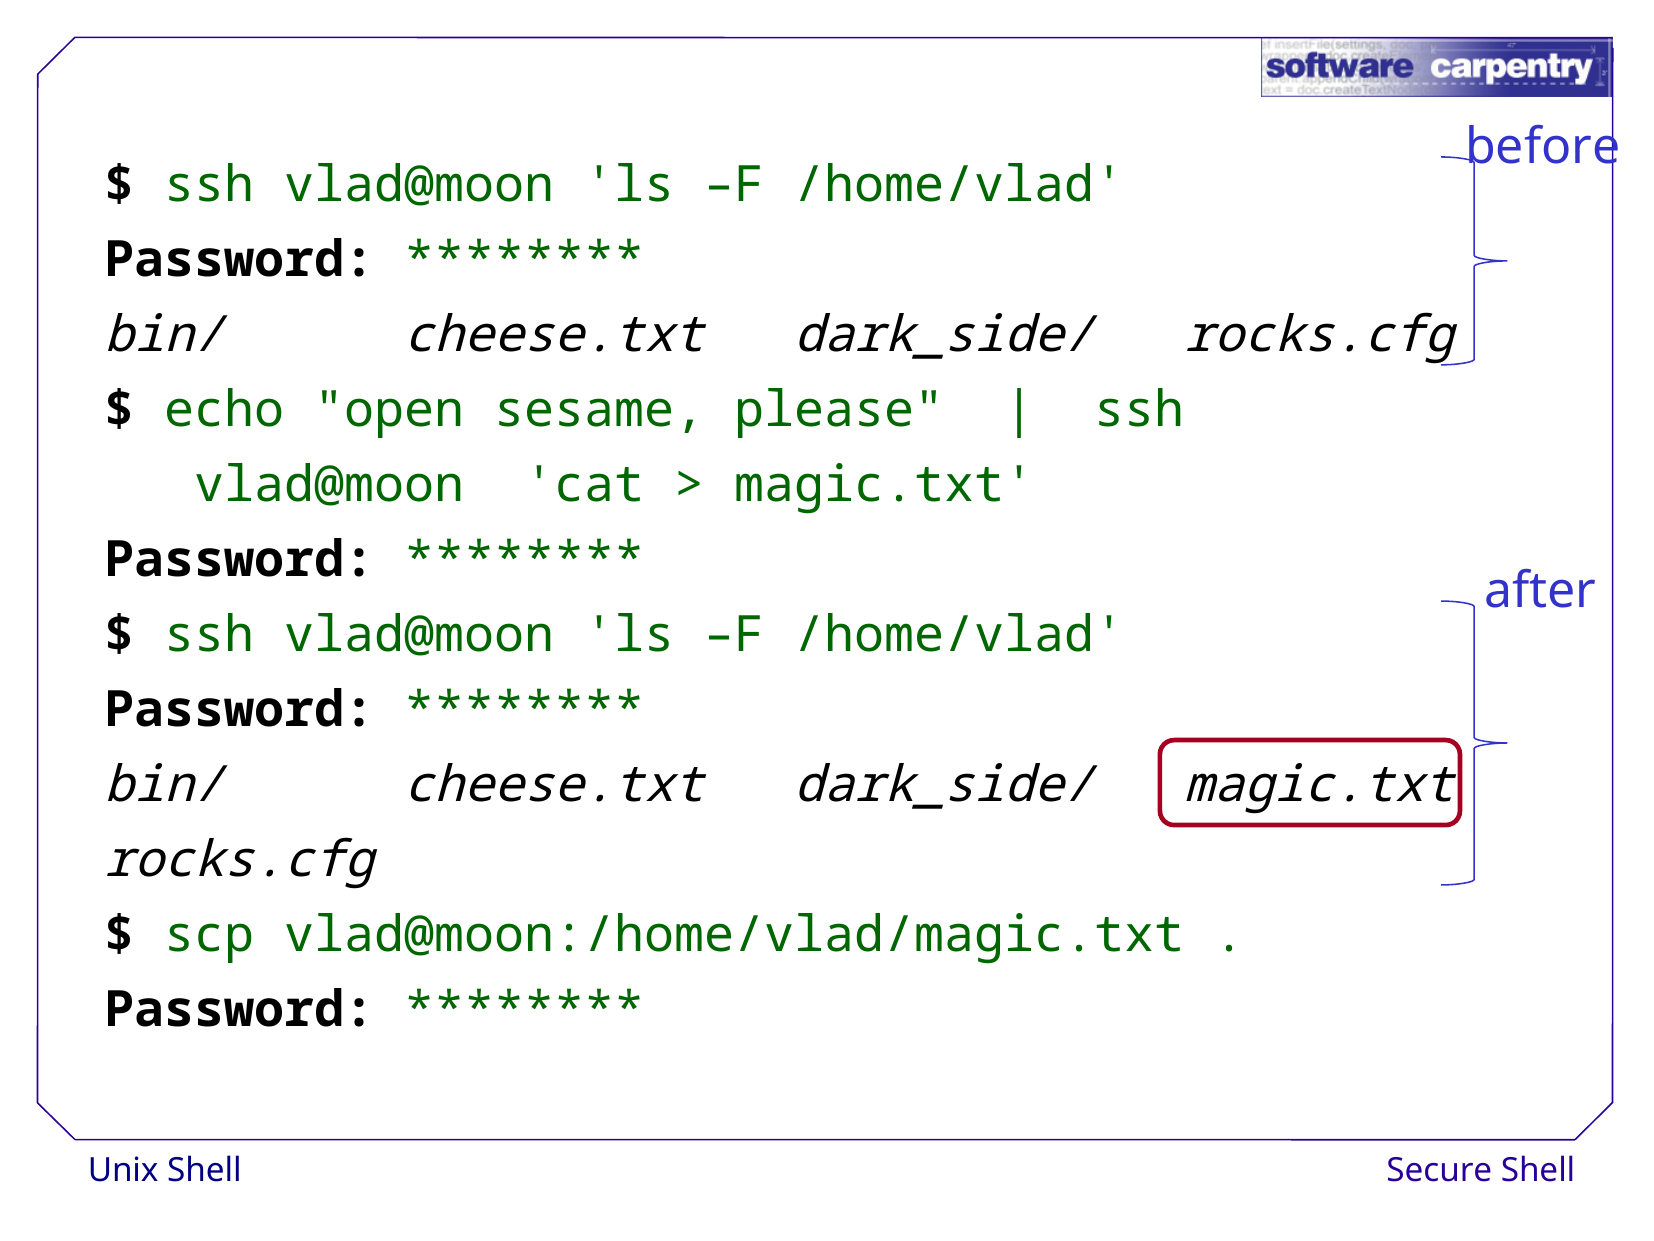

before
$ ssh vlad@moon 'ls –F /home/vlad'
Password: ********
bin/ cheese.txt dark_side/ rocks.cfg
$ echo "open sesame, please" | ssh
 vlad@moon 'cat > magic.txt'
Password: ********
$ ssh vlad@moon 'ls –F /home/vlad'
Password: ********
bin/ cheese.txt dark_side/ magic.txt
rocks.cfg
$ scp vlad@moon:/home/vlad/magic.txt .
Password: ********
after